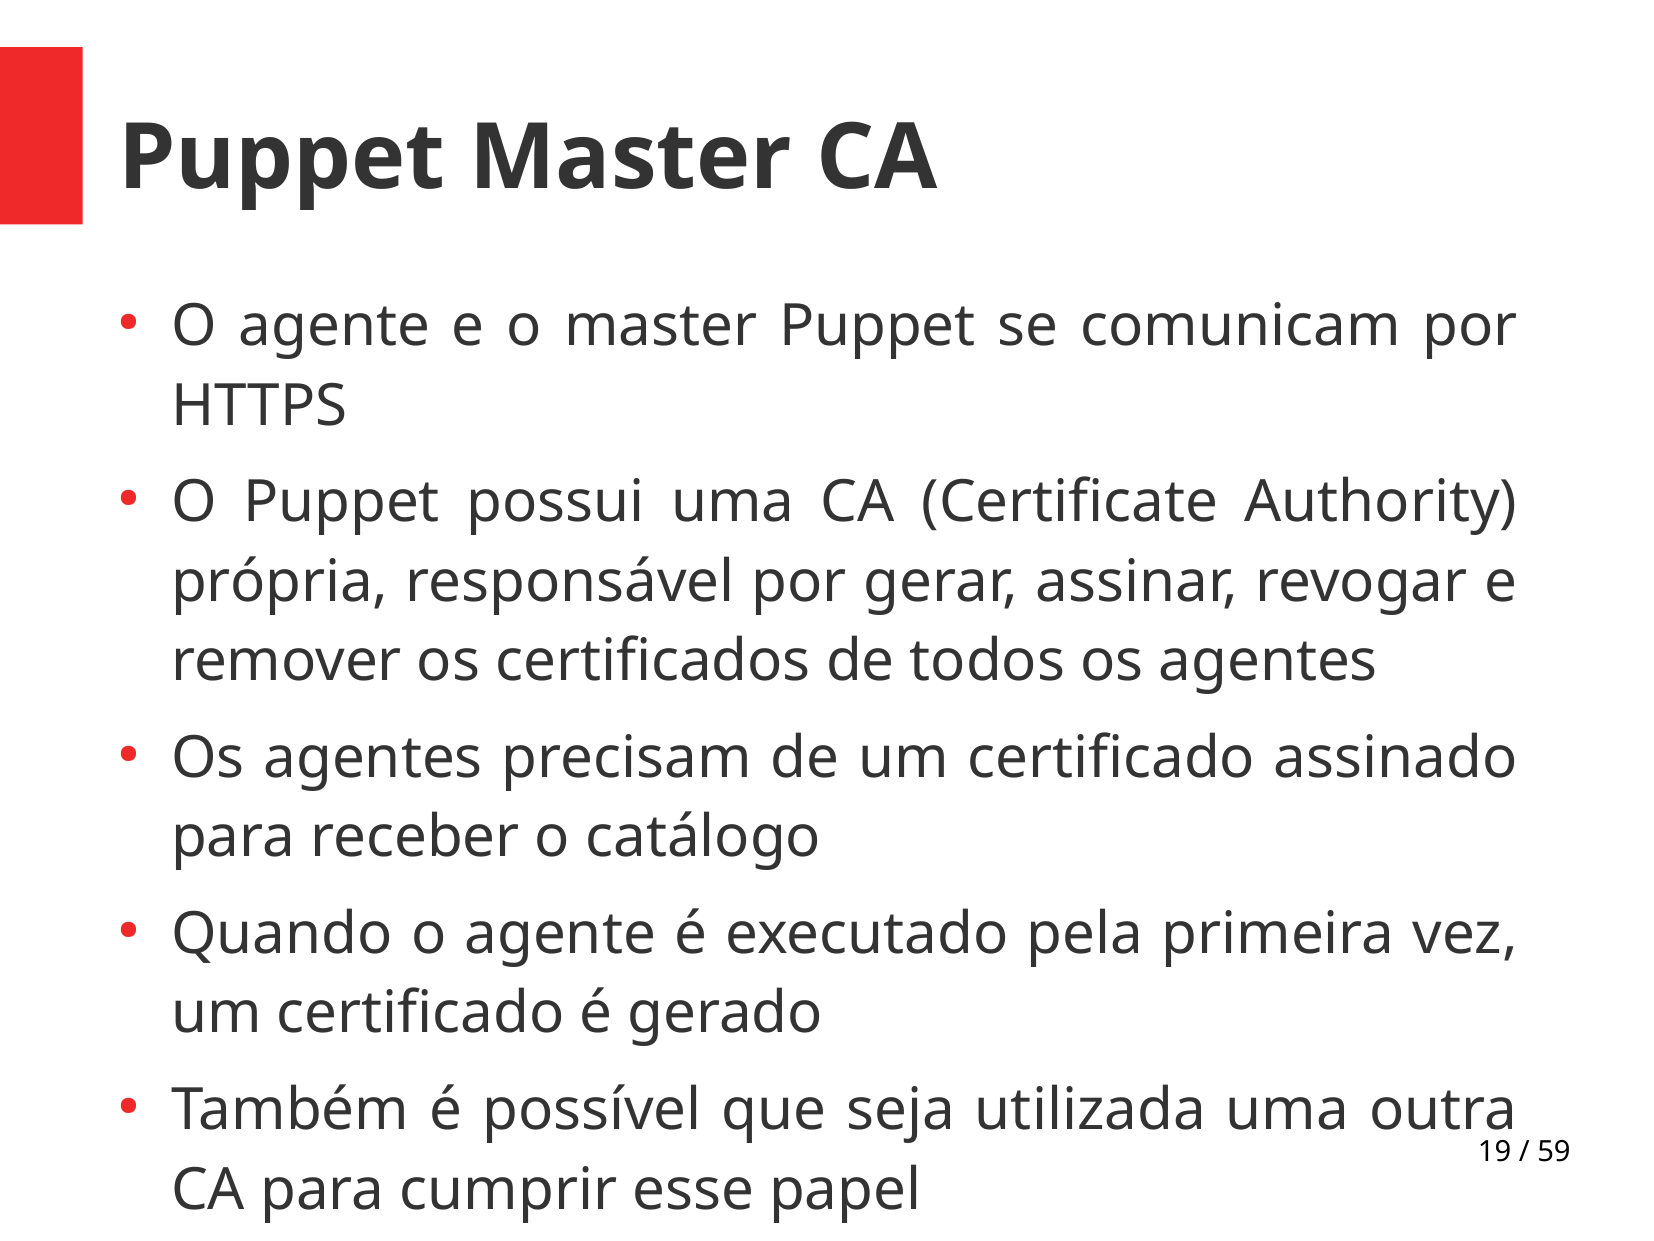

# Puppet Master CA
O agente e o master Puppet se comunicam por HTTPS
O Puppet possui uma CA (Certificate Authority) própria, responsável por gerar, assinar, revogar e remover os certificados de todos os agentes
Os agentes precisam de um certificado assinado para receber o catálogo
Quando o agente é executado pela primeira vez, um certificado é gerado
Também é possível que seja utilizada uma outra CA para cumprir esse papel
19